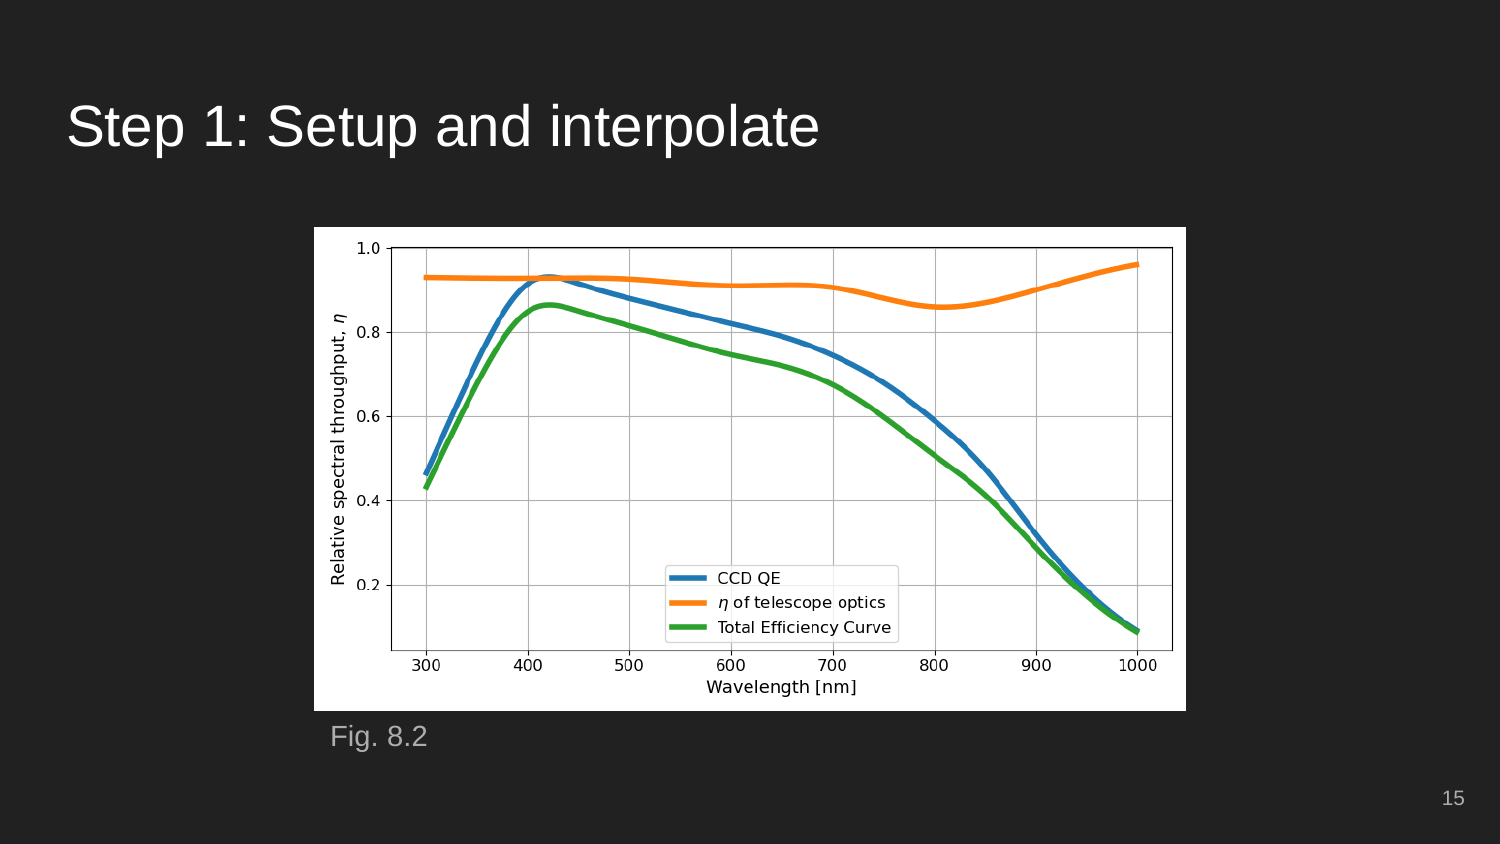

# Step 1: Setup and interpolate
Fig. 8.2